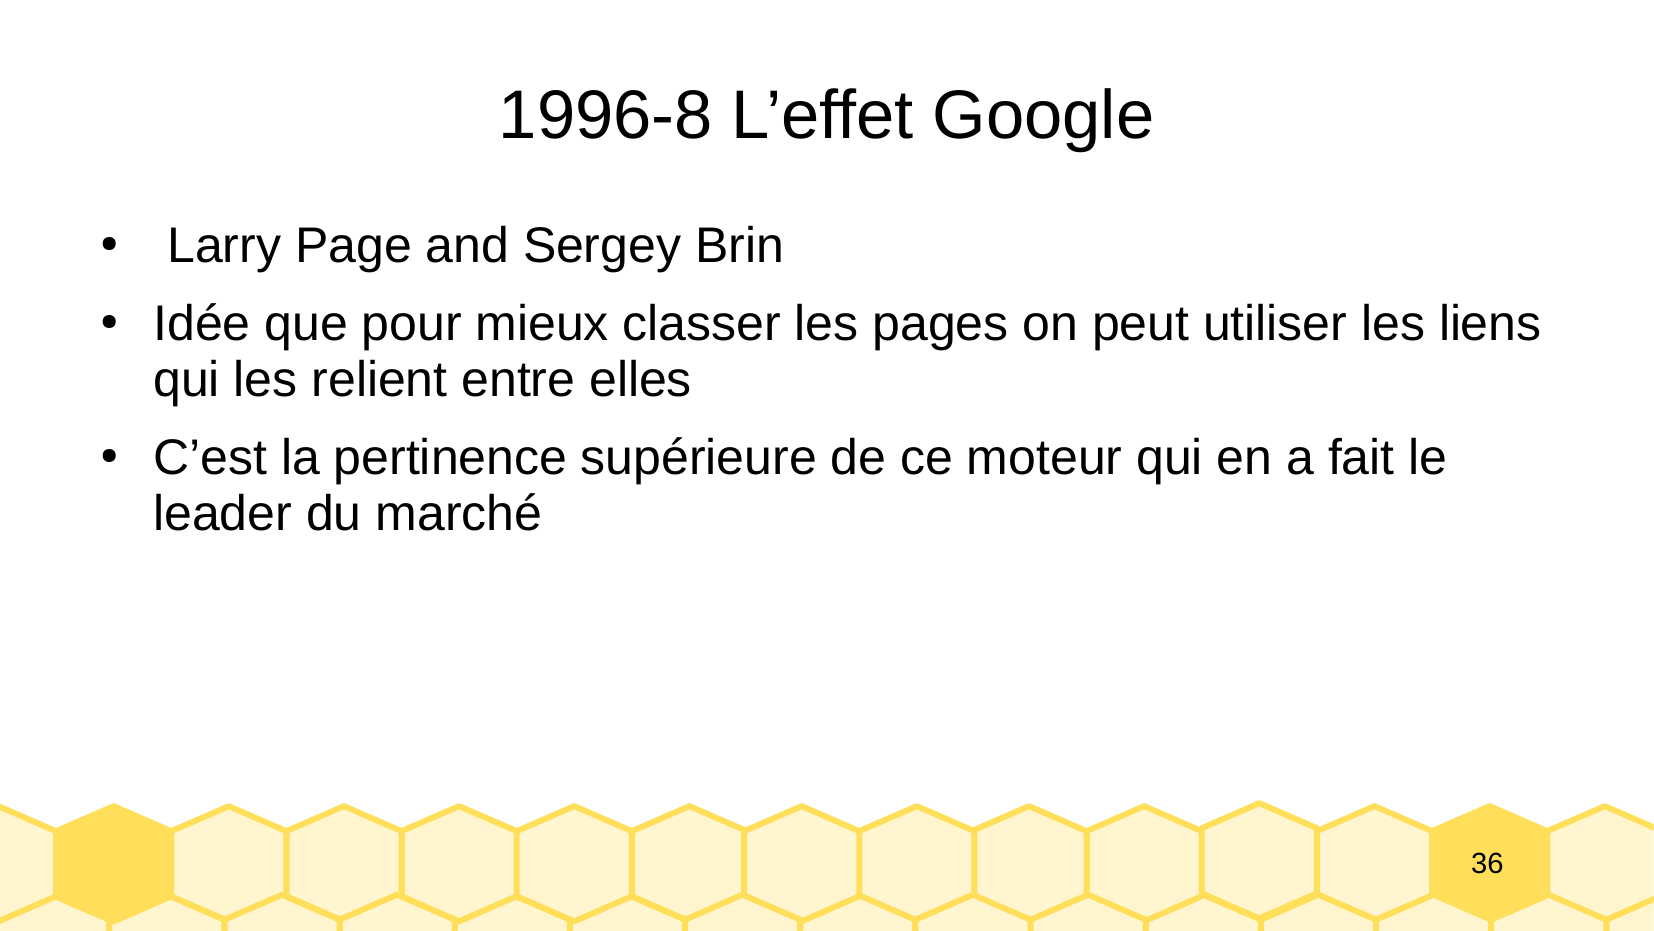

# 1996-8 L’effet Google
 Larry Page and Sergey Brin
Idée que pour mieux classer les pages on peut utiliser les liens qui les relient entre elles
C’est la pertinence supérieure de ce moteur qui en a fait le leader du marché